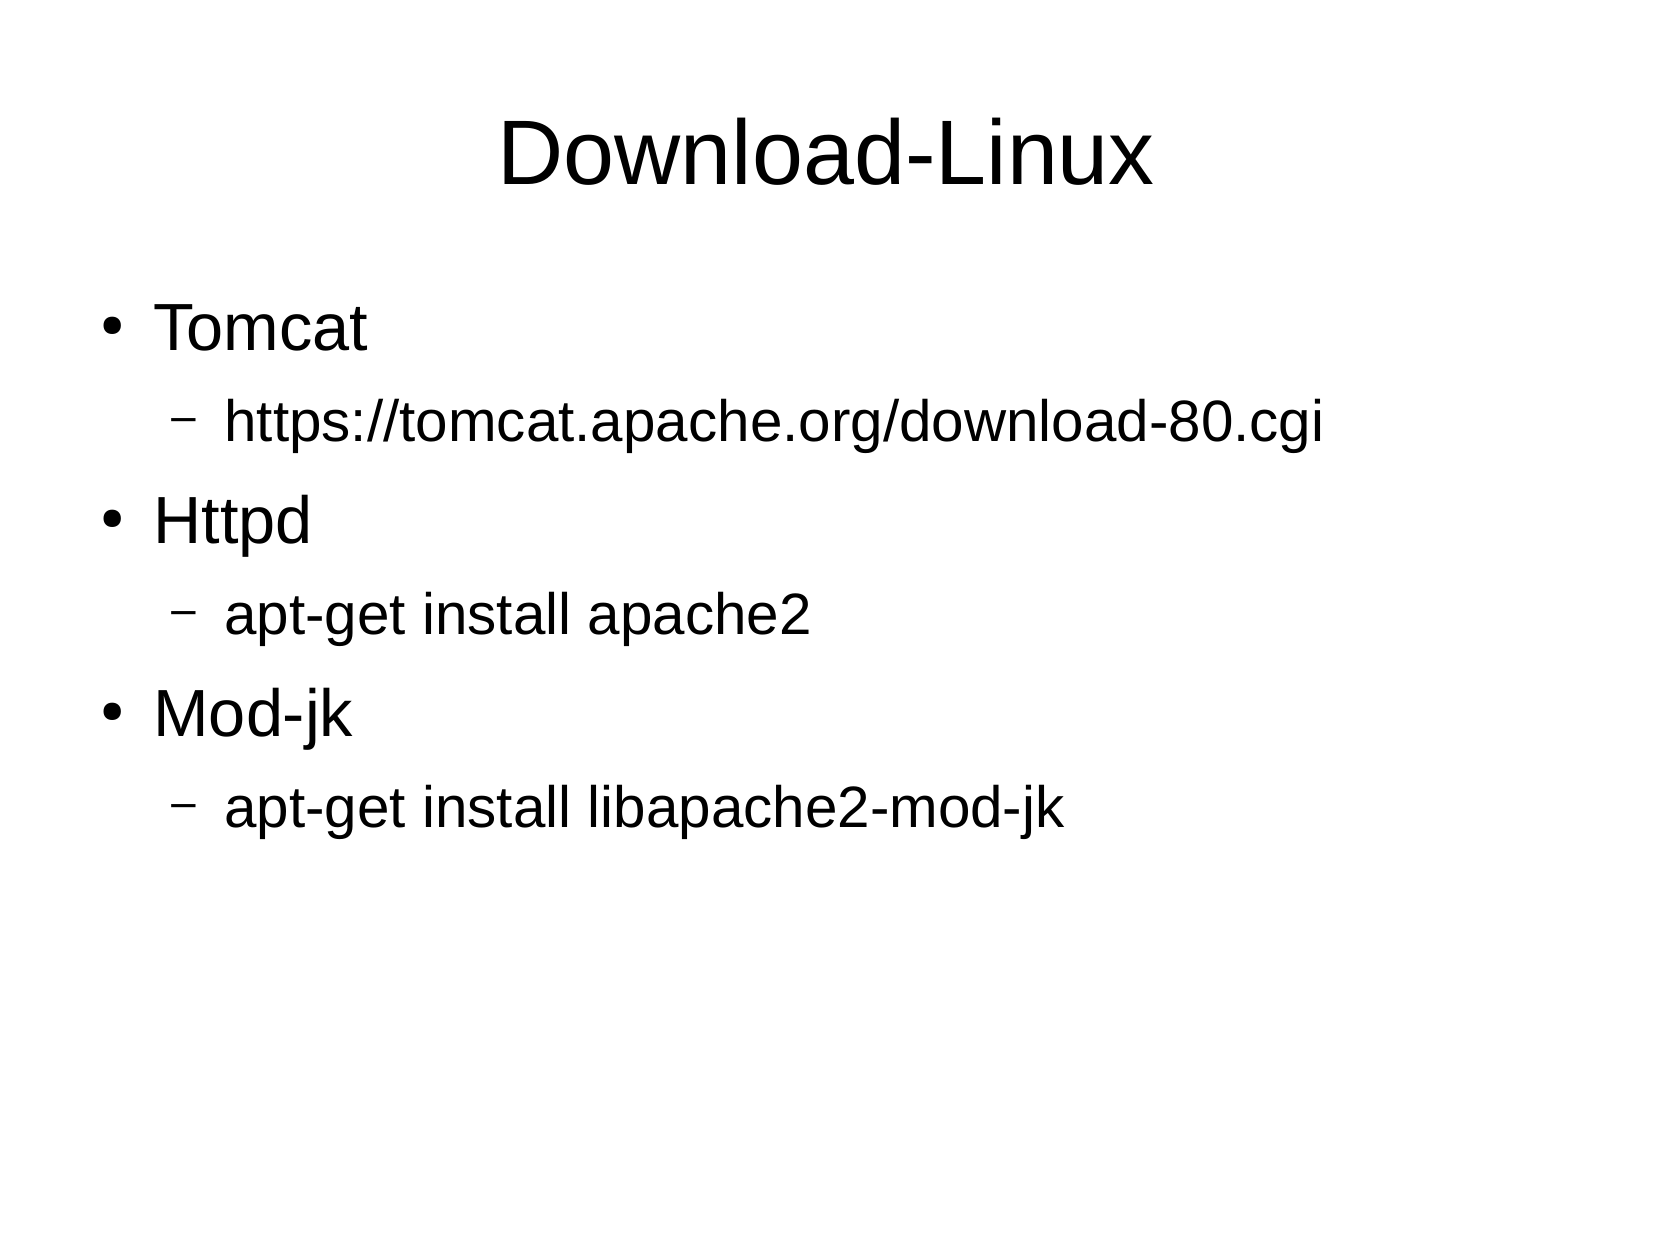

# Download-Linux
Tomcat
https://tomcat.apache.org/download-80.cgi
Httpd
apt-get install apache2
Mod-jk
apt-get install libapache2-mod-jk